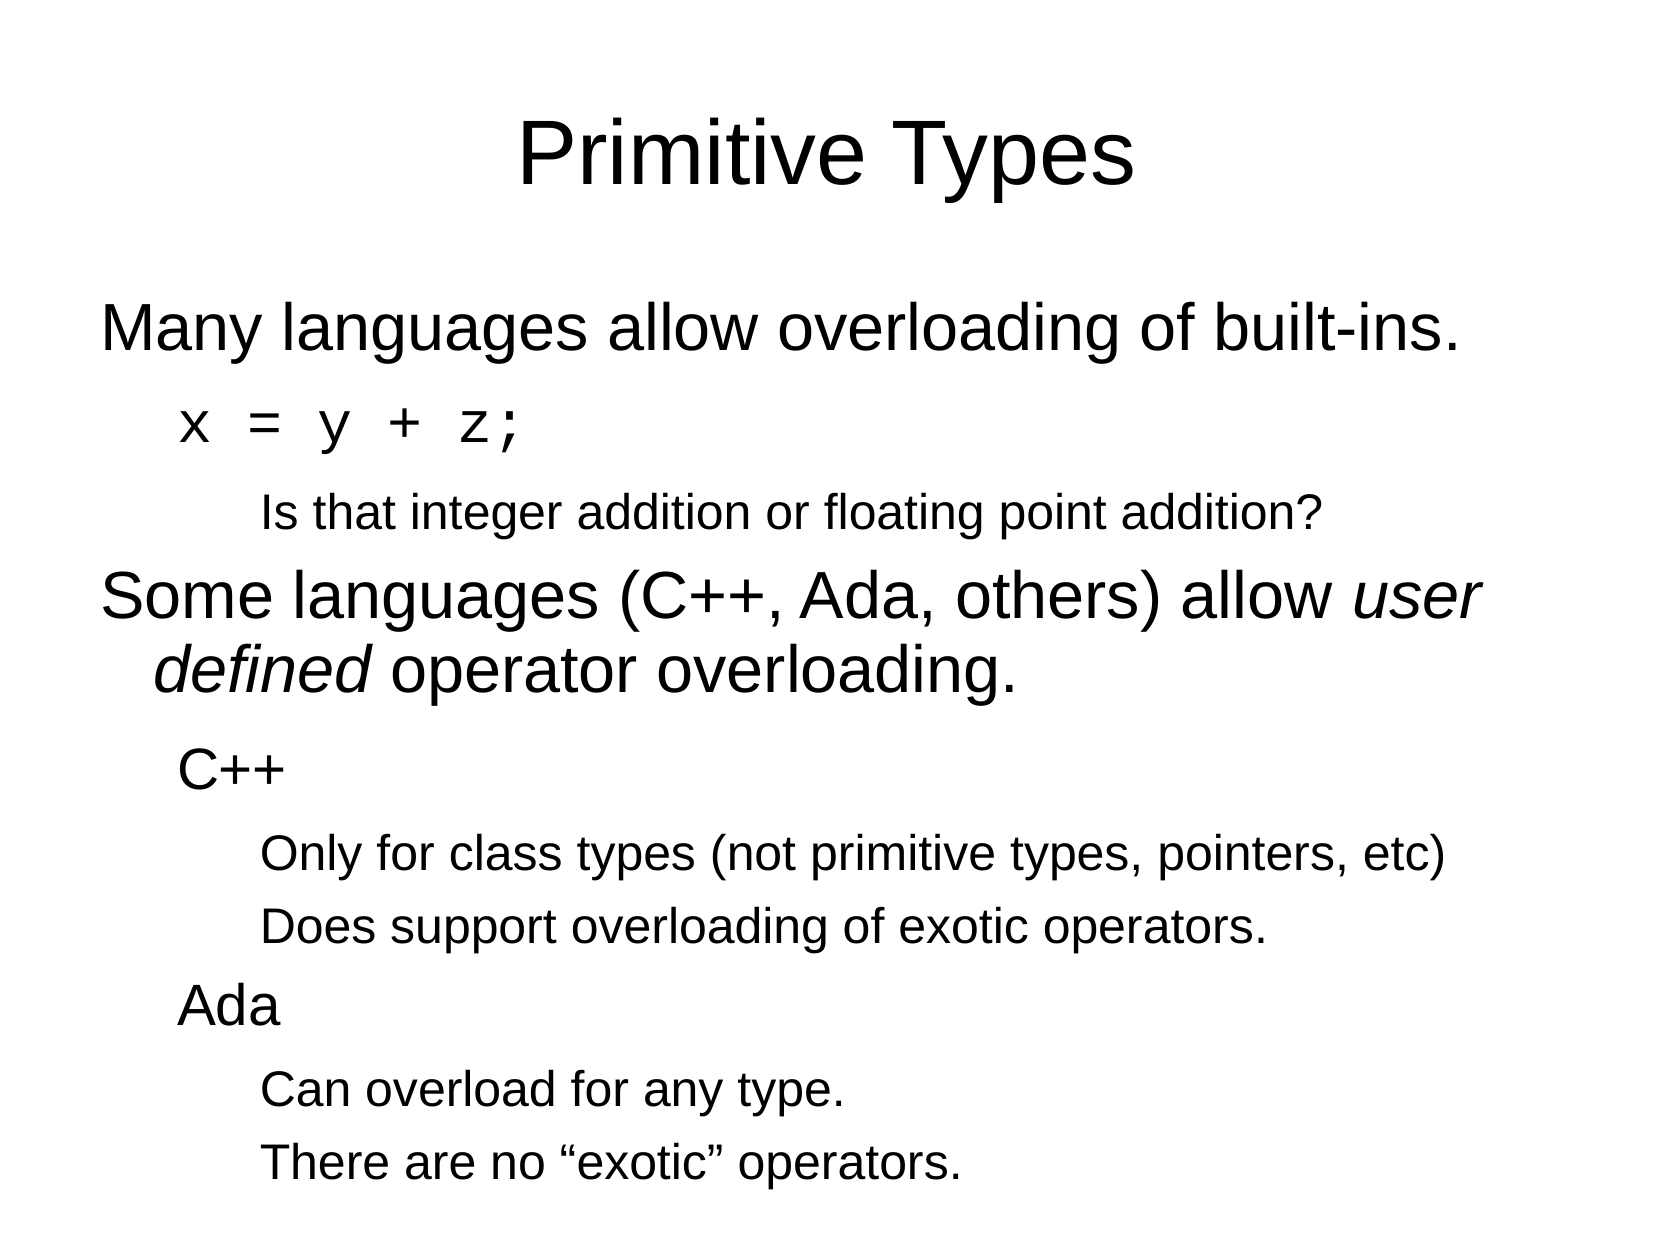

# Primitive Types
Many languages allow overloading of built-ins.
x = y + z;
Is that integer addition or floating point addition?
Some languages (C++, Ada, others) allow user defined operator overloading.
C++
Only for class types (not primitive types, pointers, etc)
Does support overloading of exotic operators.
Ada
Can overload for any type.
There are no “exotic” operators.